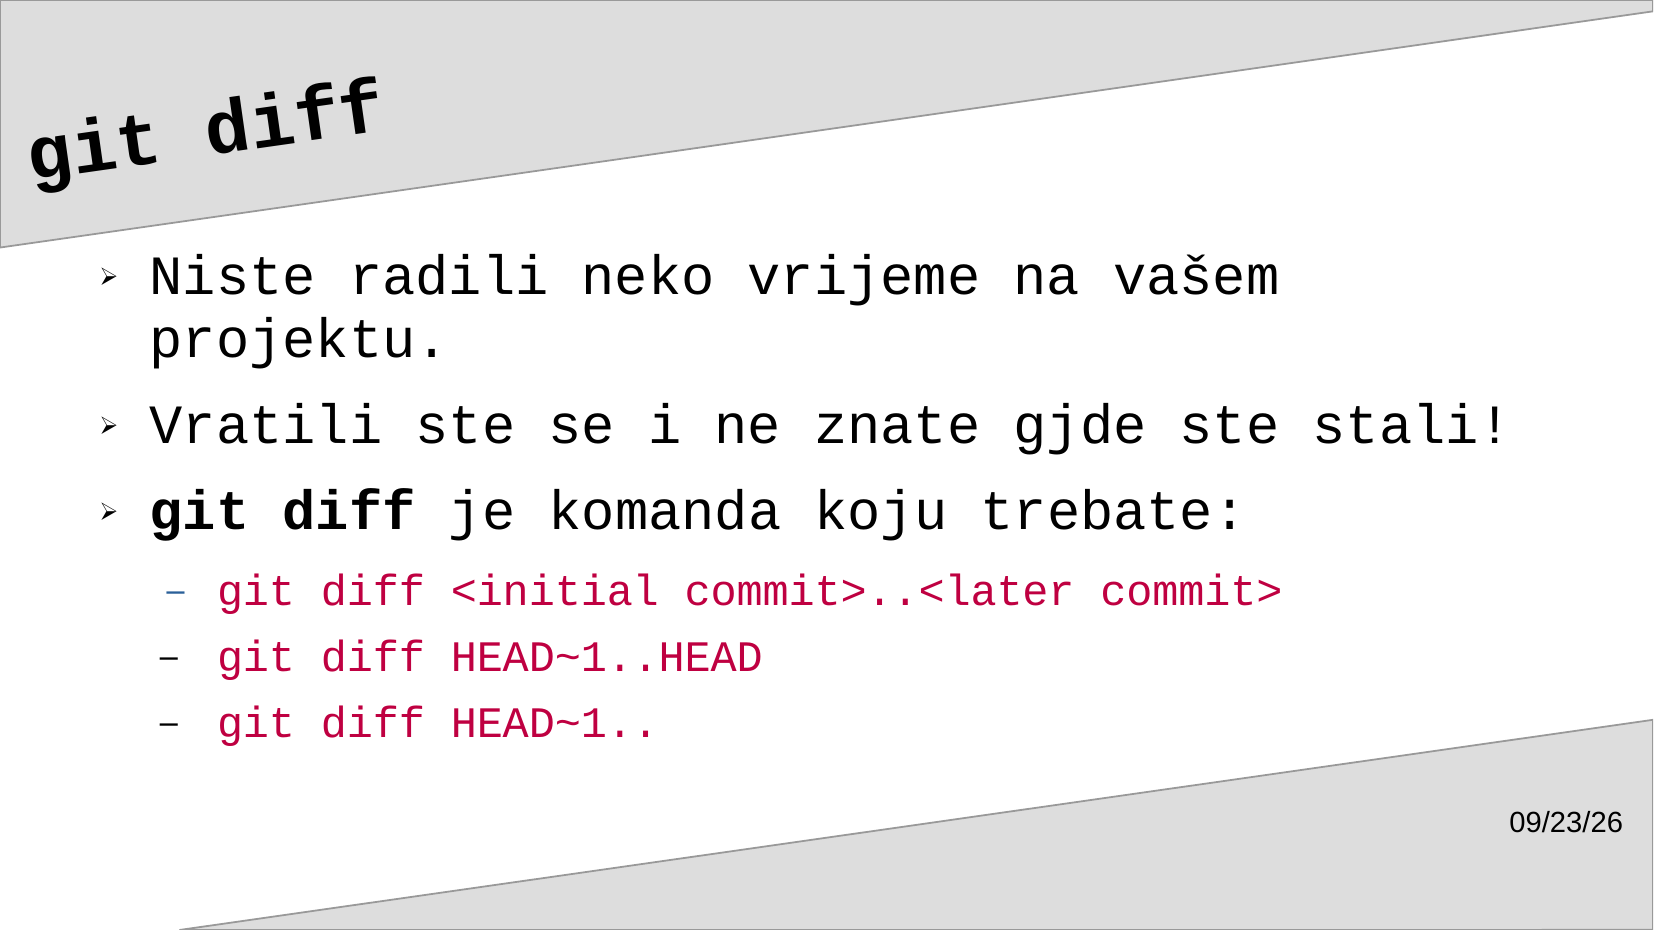

# git diff
Niste radili neko vrijeme na vašem projektu.
Vratili ste se i ne znate gjde ste stali!
git diff je komanda koju trebate:
git diff <initial commit>..<later commit>
git diff HEAD~1..HEAD
git diff HEAD~1..
37